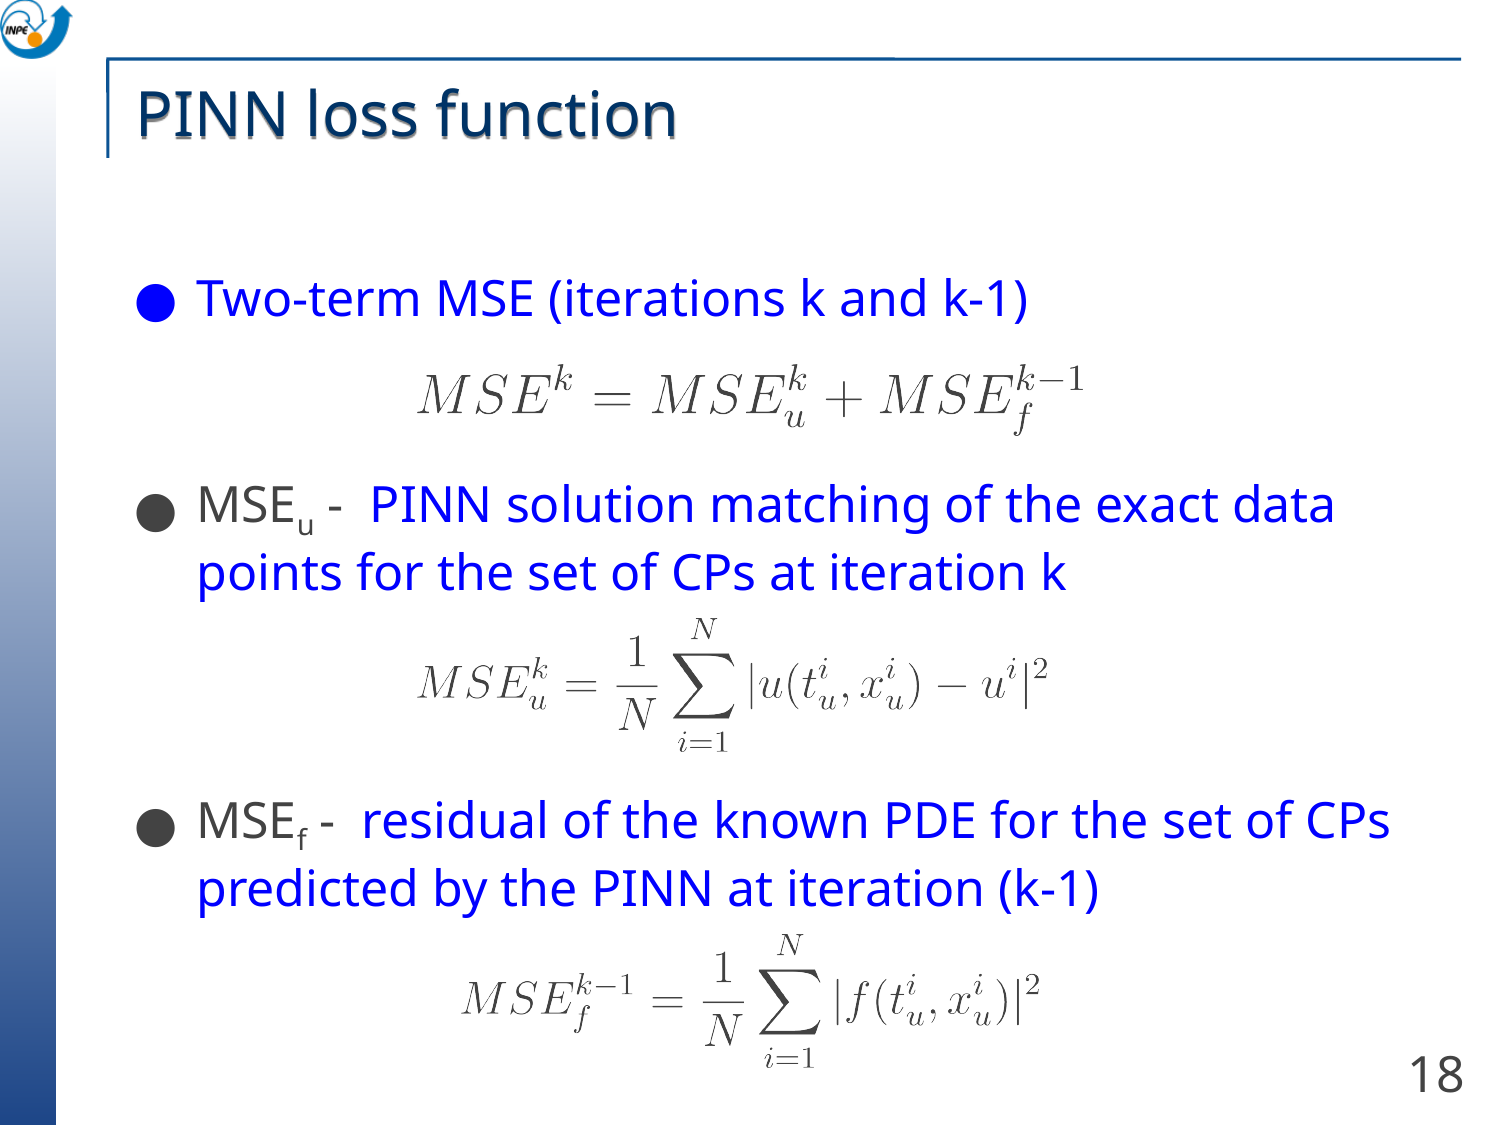

# PINN loss function
Two-term MSE (iterations k and k-1)
MSEu - PINN solution matching of the exact data points for the set of CPs at iteration k
MSEf - residual of the known PDE for the set of CPs predicted by the PINN at iteration (k-1)